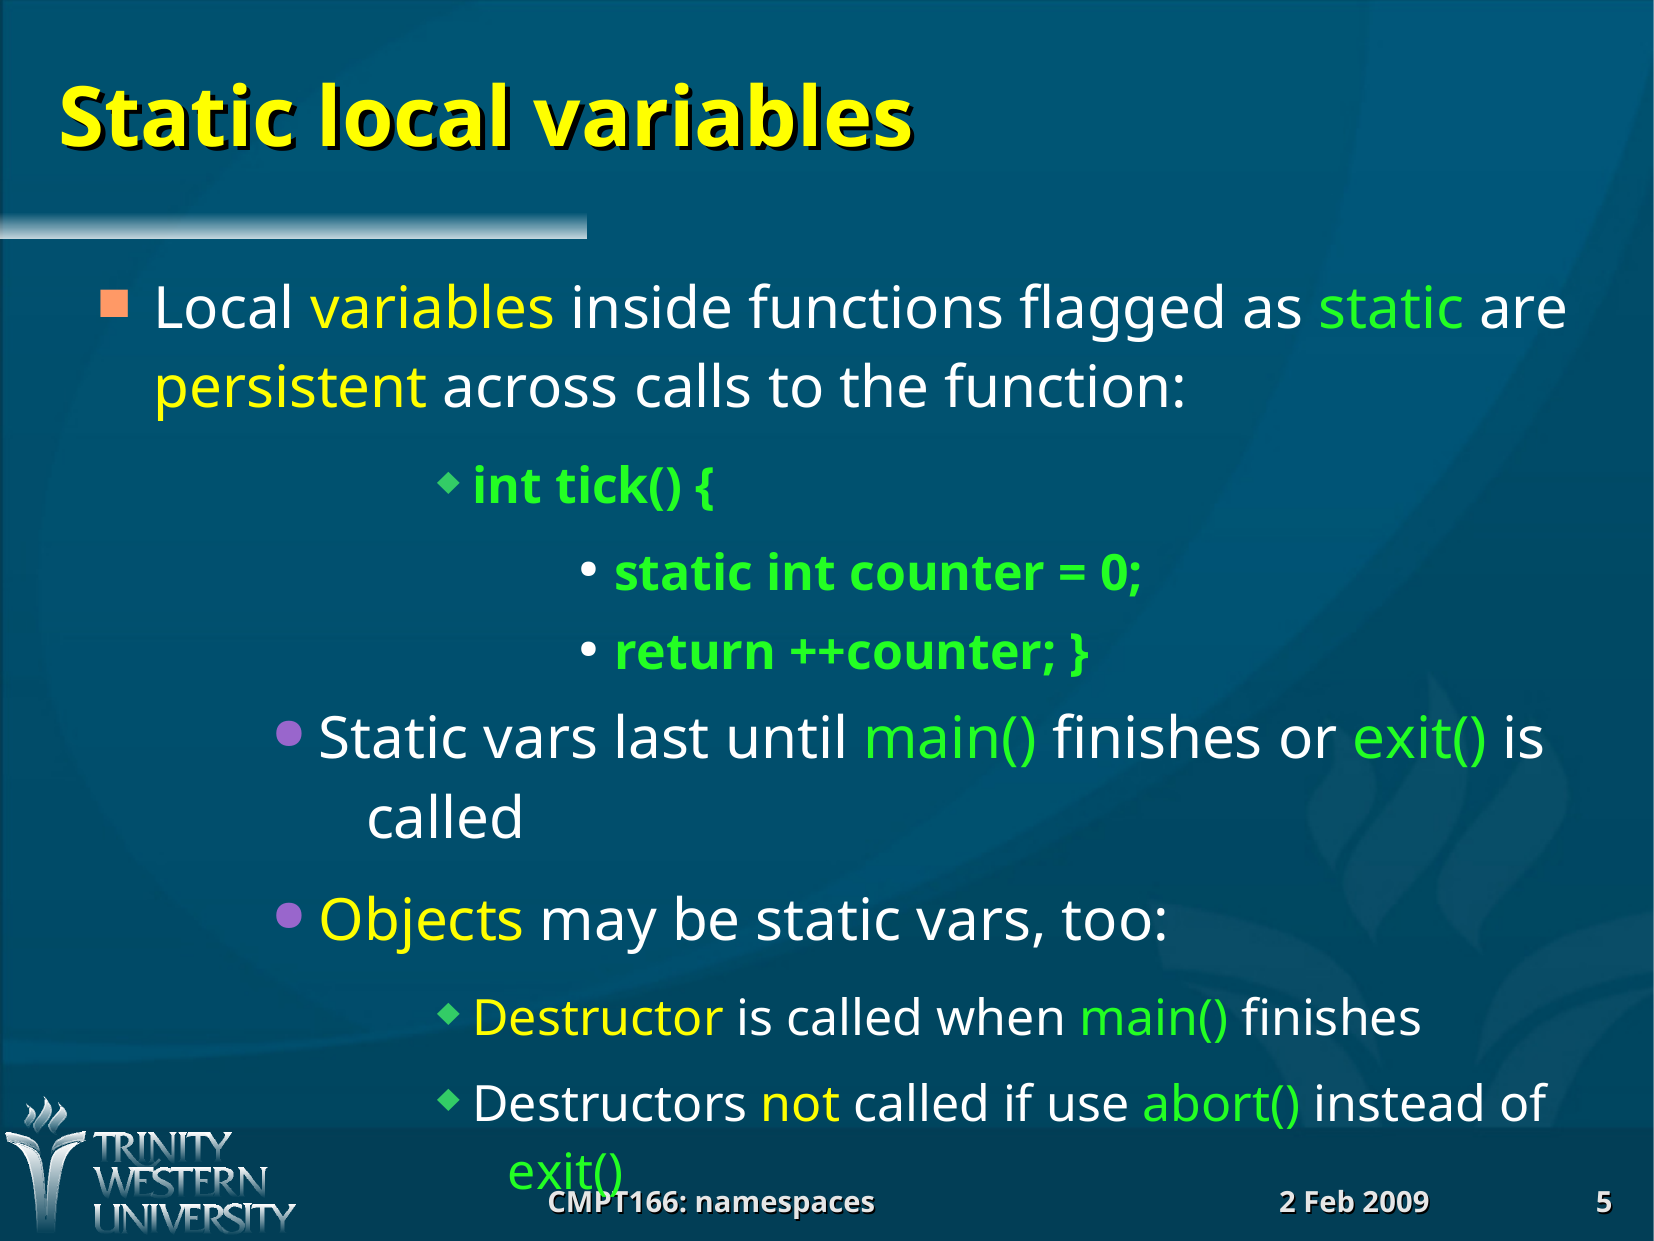

# Static local variables
Local variables inside functions flagged as static are persistent across calls to the function:
int tick() {
static int counter = 0;
return ++counter; }
Static vars last until main() finishes or exit() is called
Objects may be static vars, too:
Destructor is called when main() finishes
Destructors not called if use abort() instead of exit()
CMPT166: namespaces
2 Feb 2009
5